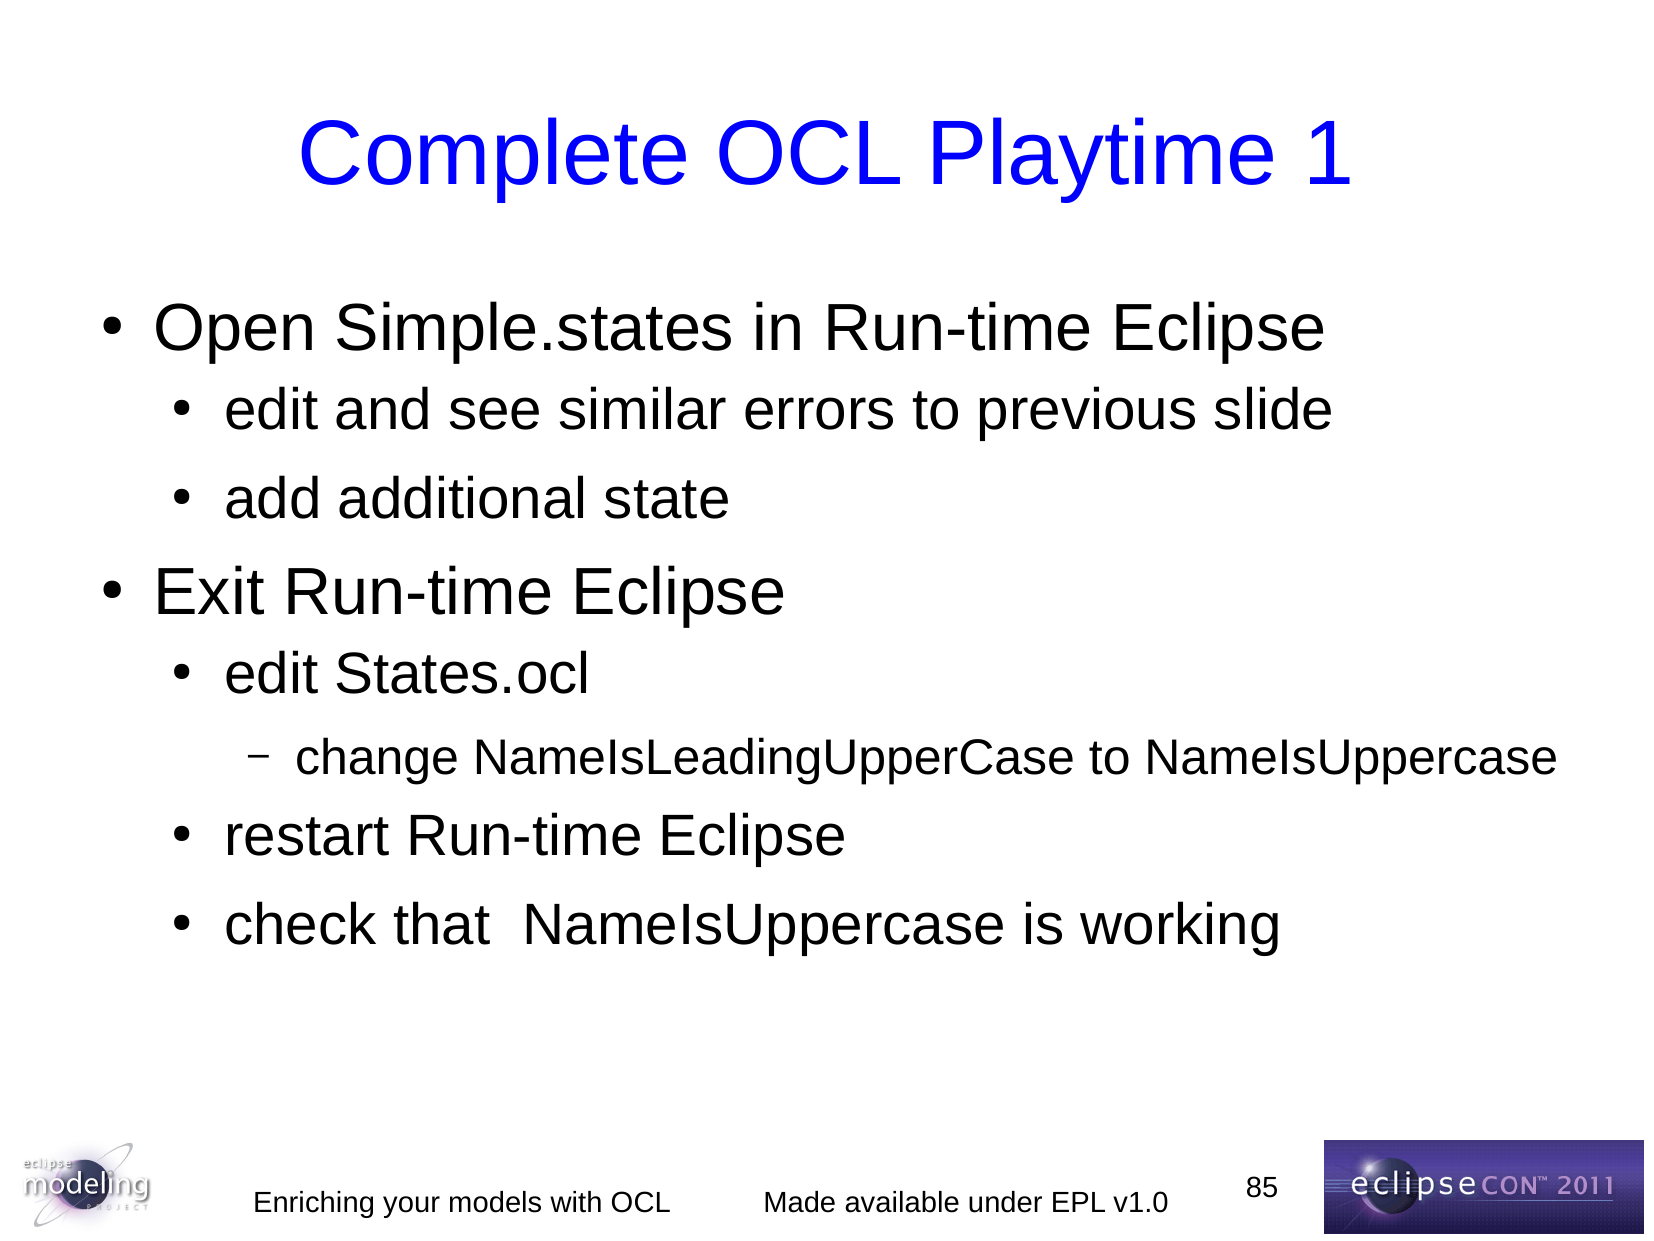

# Complete OCL Playtime 1
Open Simple.states in Run-time Eclipse
edit and see similar errors to previous slide
add additional state
Exit Run-time Eclipse
edit States.ocl
change NameIsLeadingUpperCase to NameIsUppercase
restart Run-time Eclipse
check that NameIsUppercase is working
85
Enriching your models with OCL